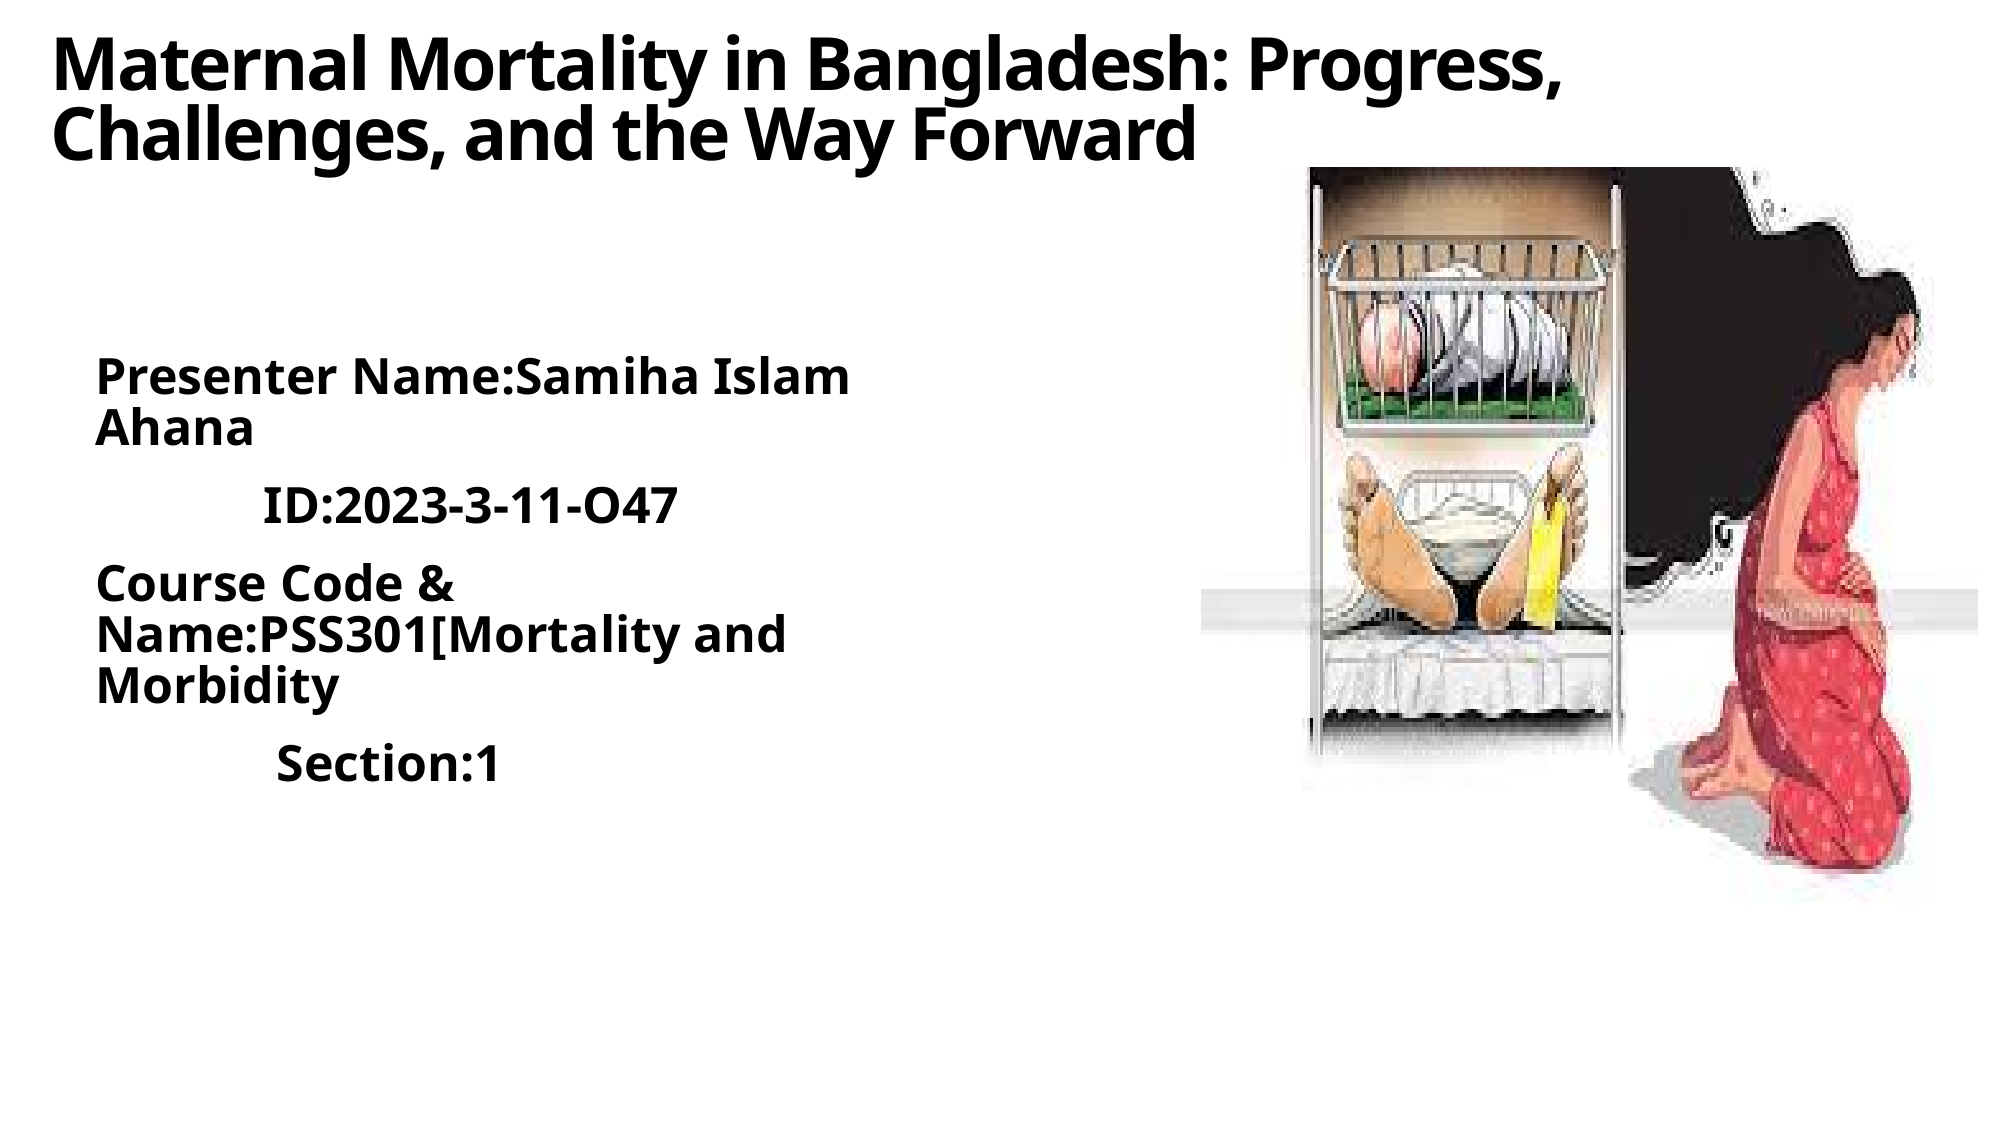

# Maternal Mortality in Bangladesh: Progress, Challenges, and the Way Forward
Presenter Name:Samiha Islam Ahana
 ID:2023-3-11-O47
Course Code & Name:PSS301[Mortality and Morbidity
 Section:1